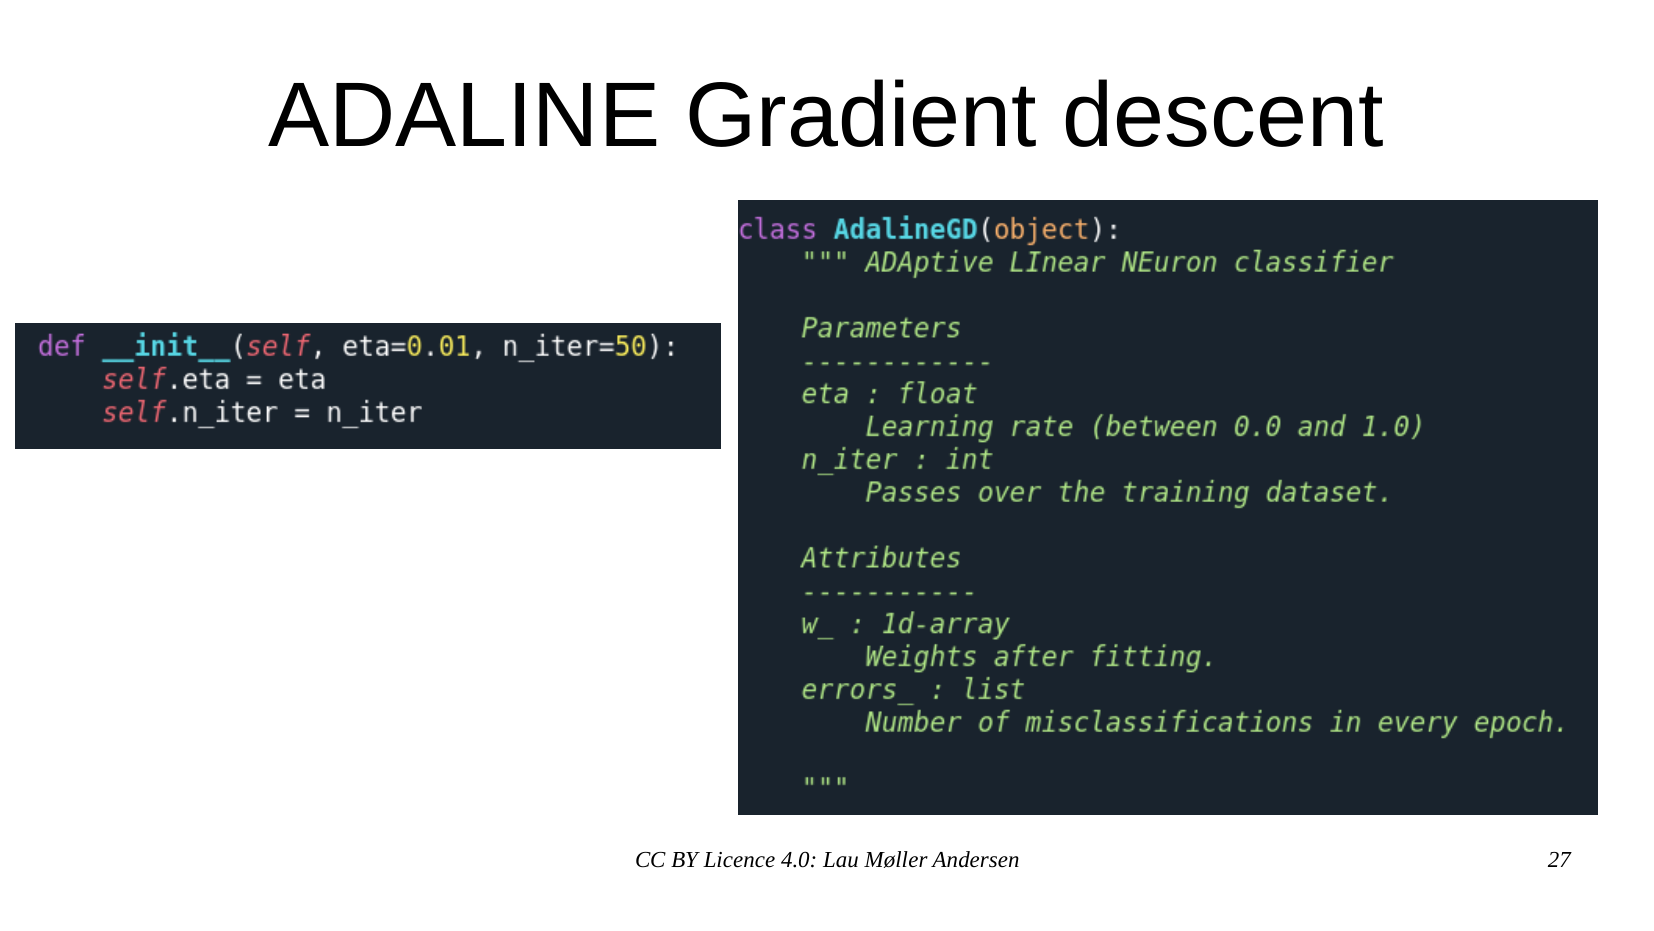

# ADALINE Gradient descent
CC BY Licence 4.0: Lau Møller Andersen
27